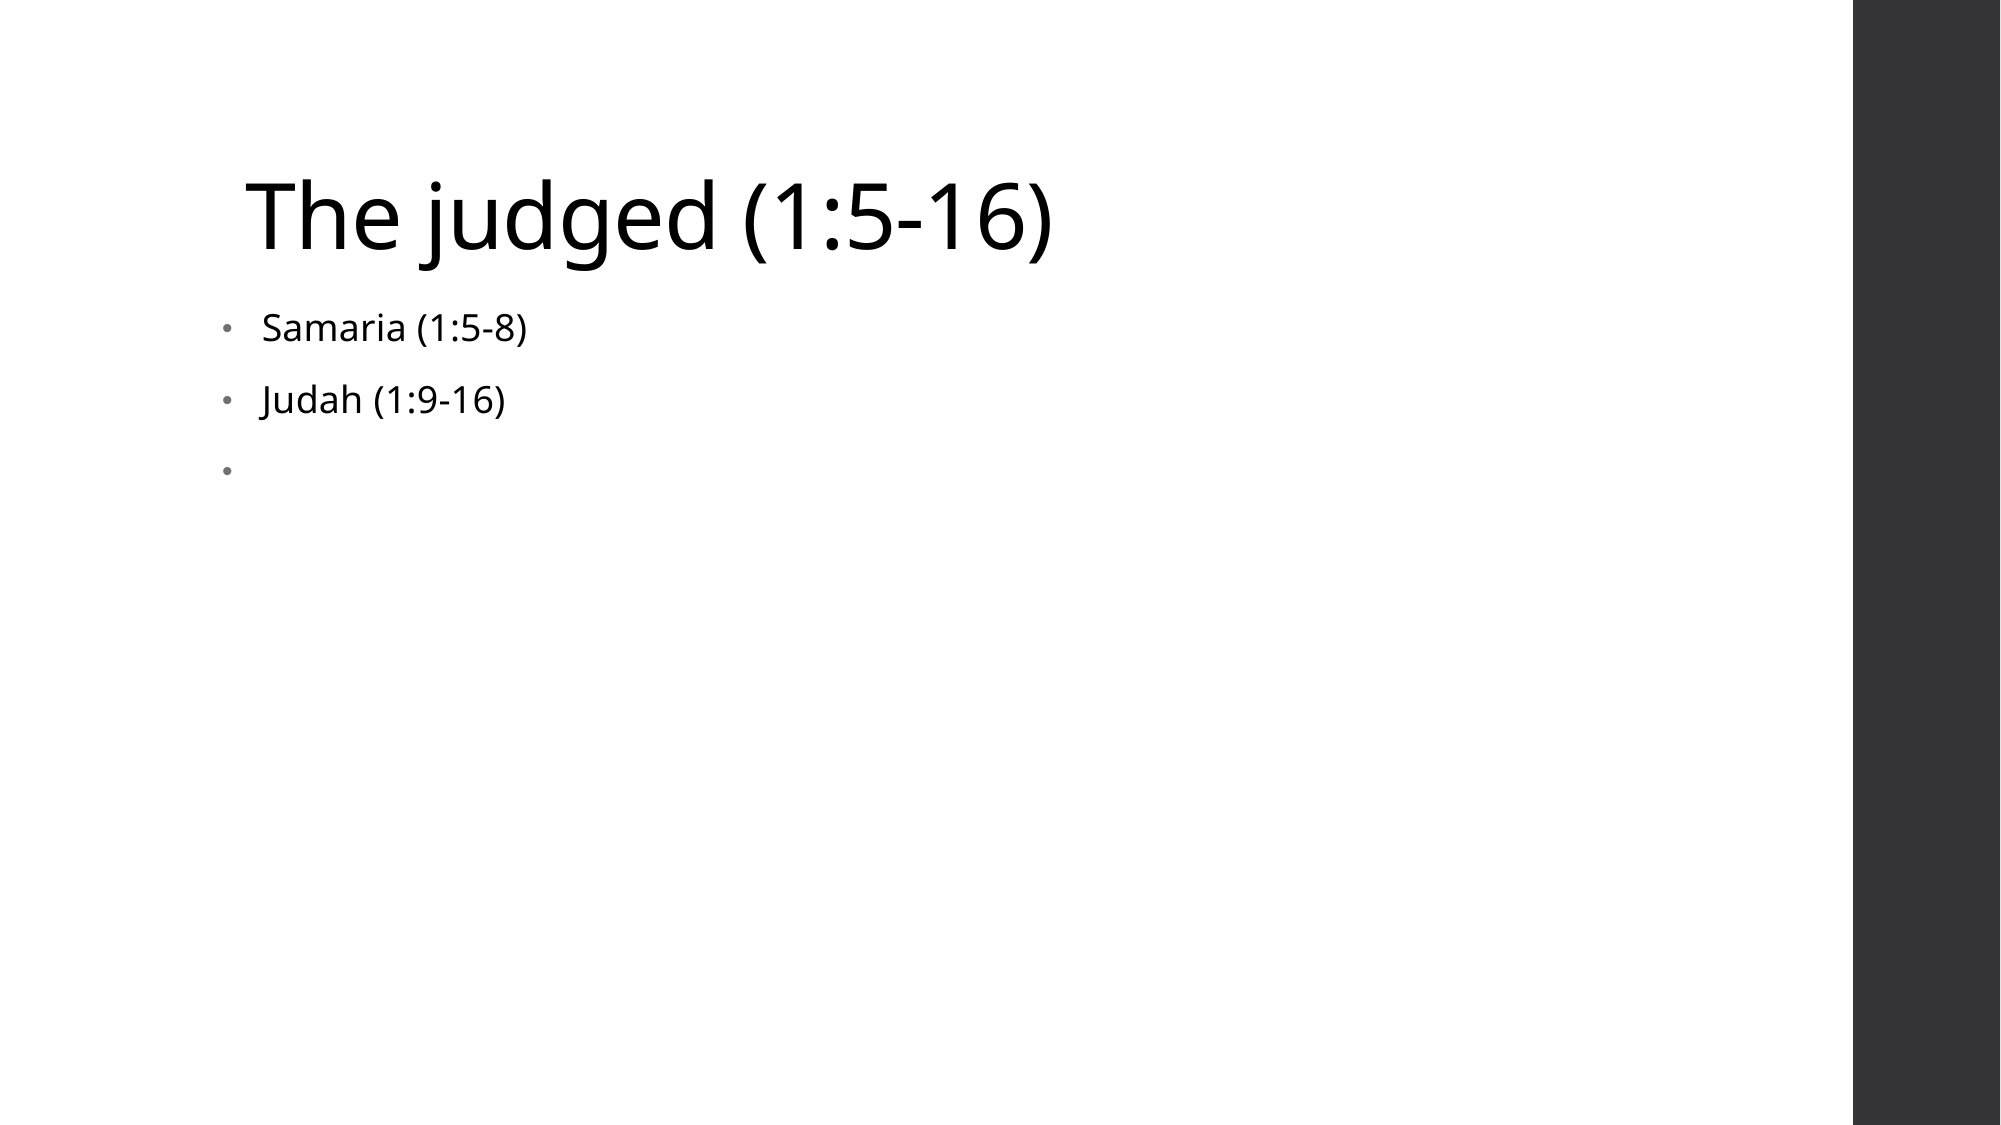

# The judged (1:5-16)
 Samaria (1:5-8)
 Judah (1:9-16)